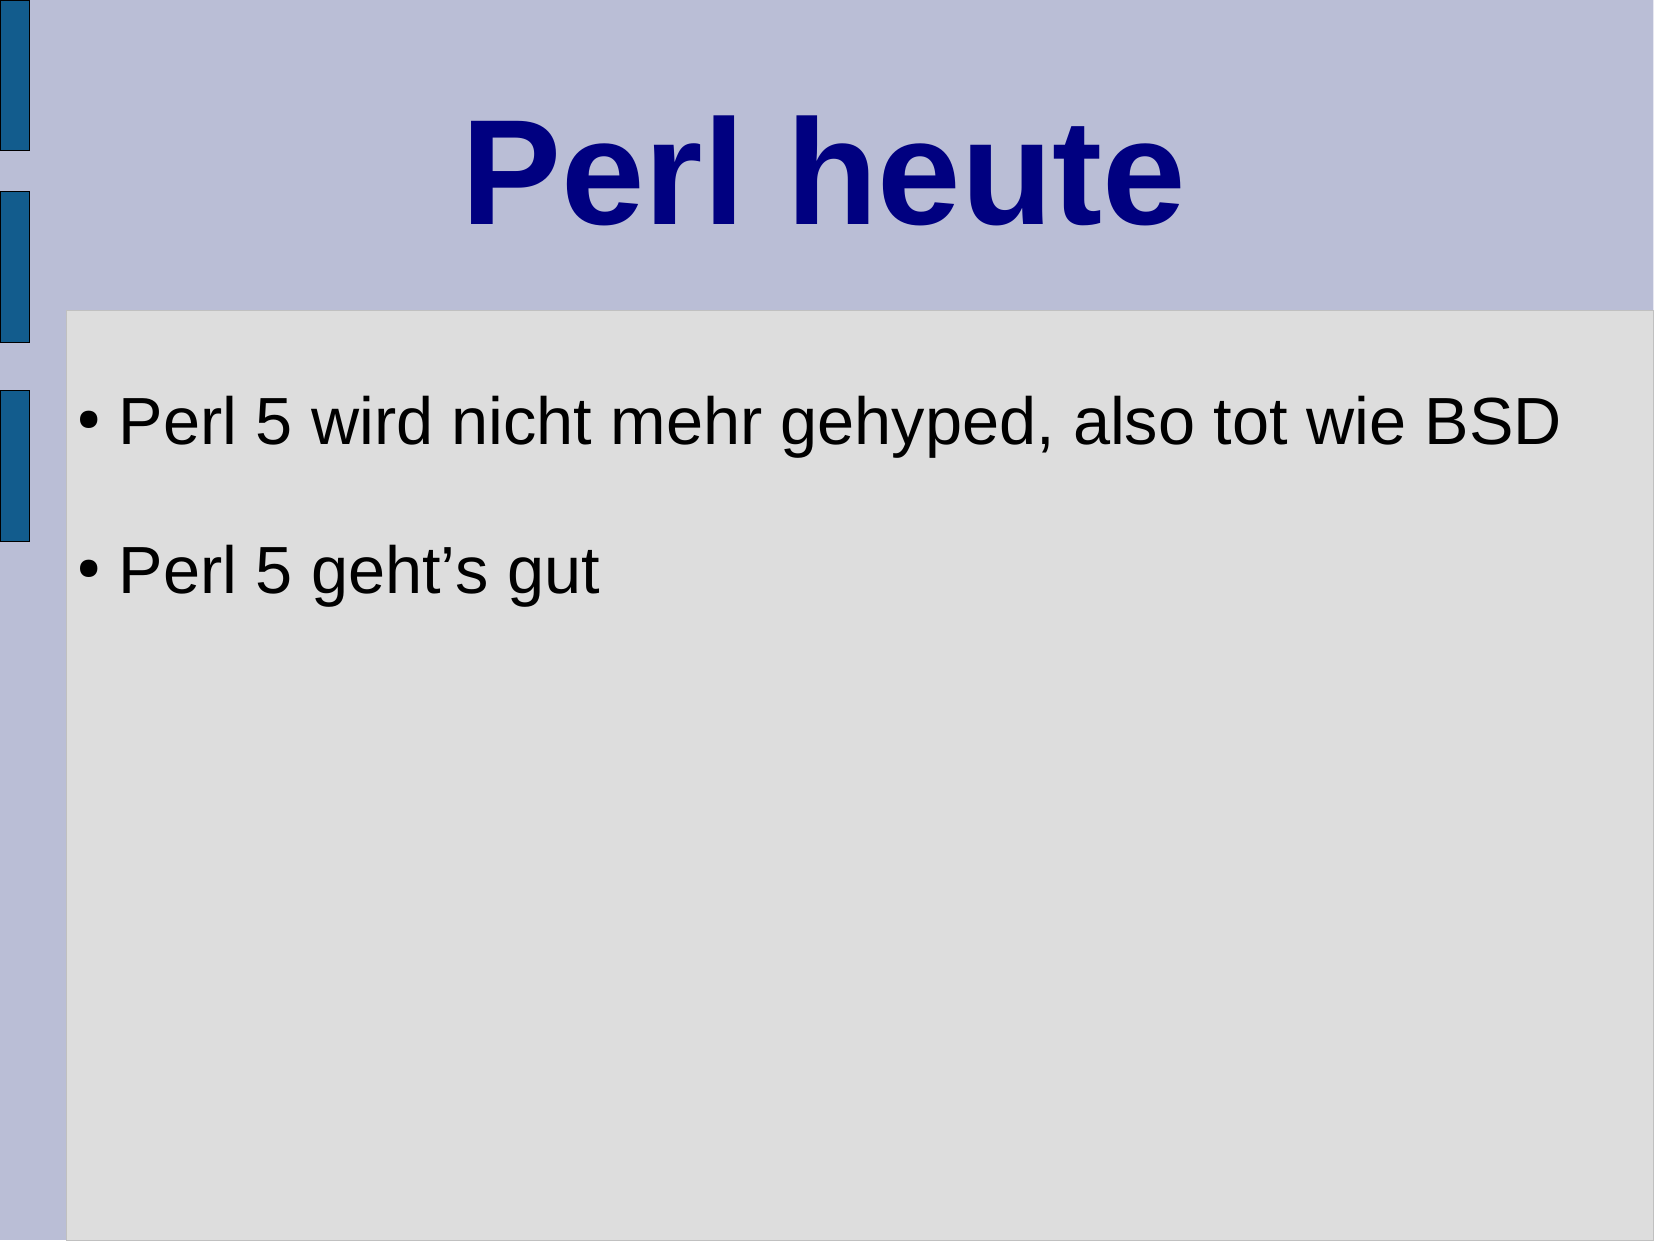

# Perl heute
 Perl 5 wird nicht mehr gehyped, also tot wie BSD
 Perl 5 geht’s gut